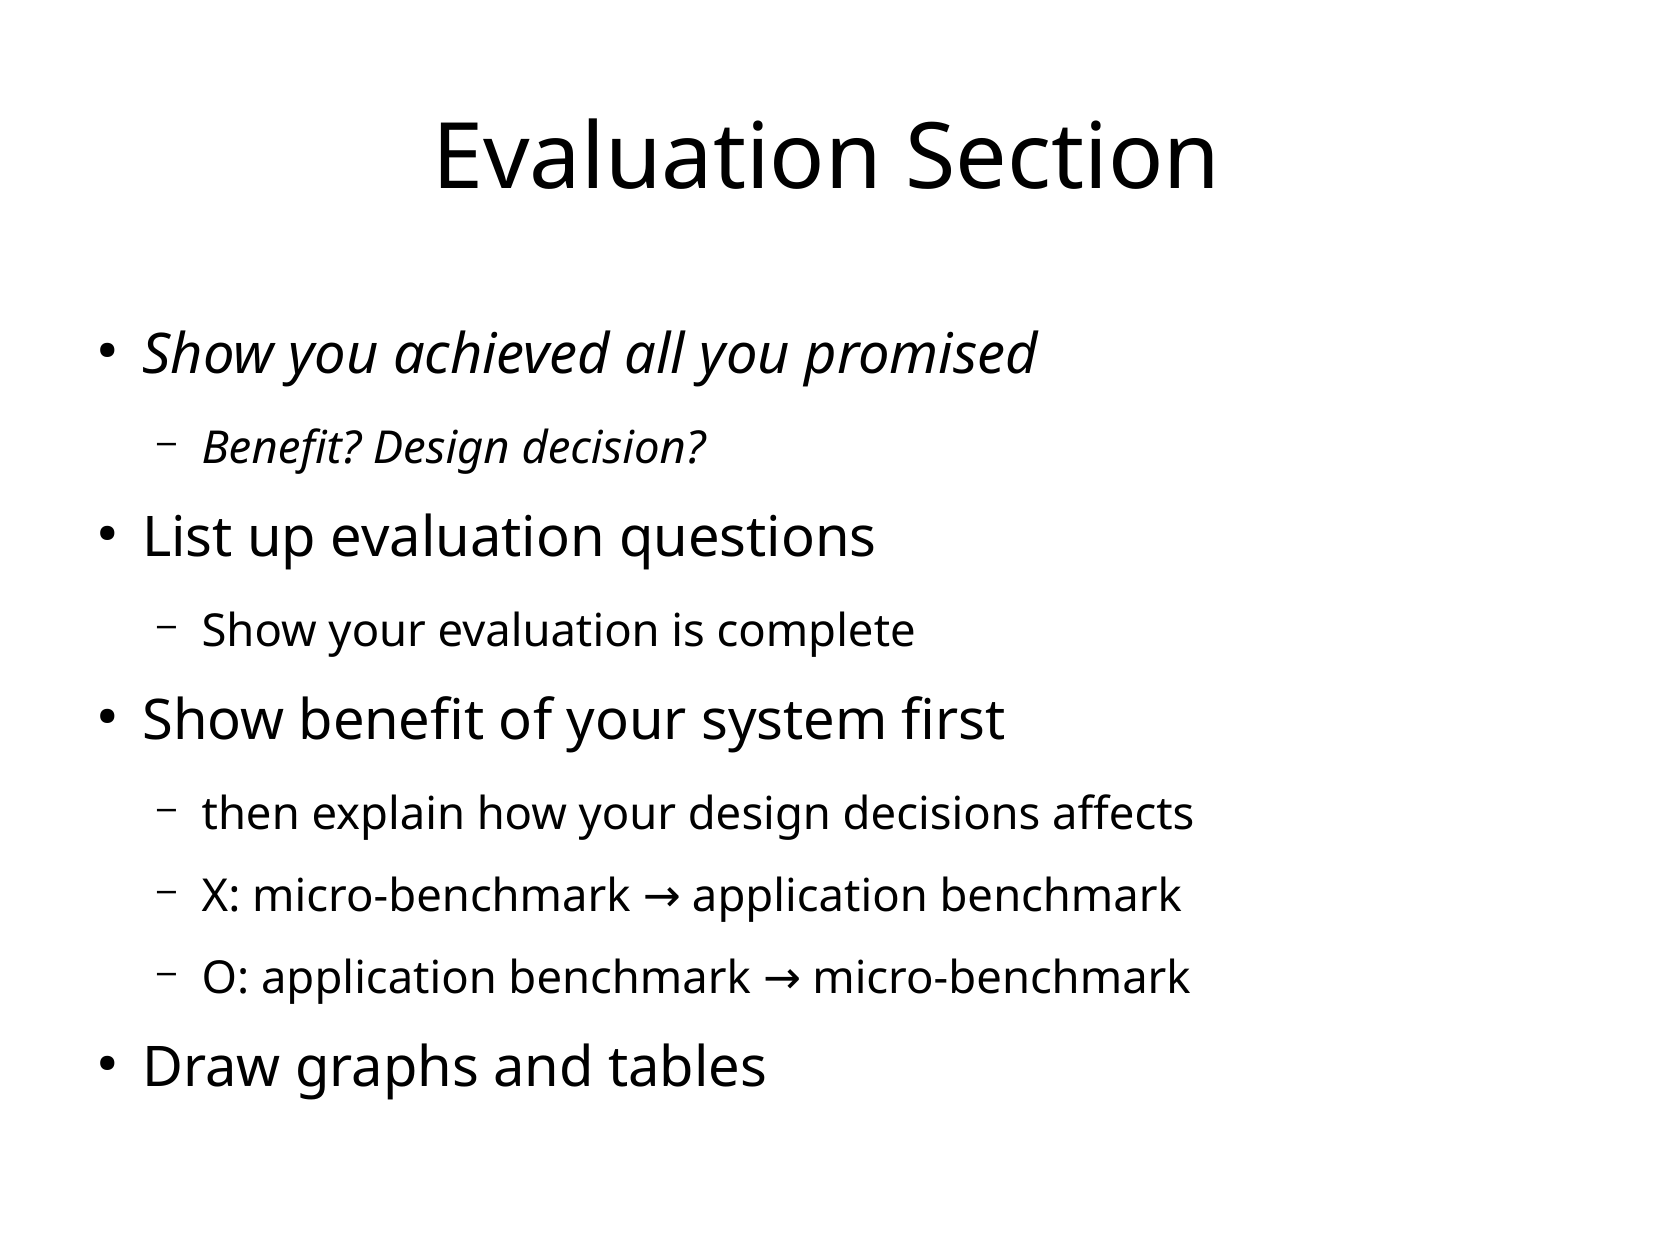

# Evaluation Section
Show you achieved all you promised
Benefit? Design decision?
List up evaluation questions
Show your evaluation is complete
Show benefit of your system first
then explain how your design decisions affects
X: micro-benchmark → application benchmark
O: application benchmark → micro-benchmark
Draw graphs and tables